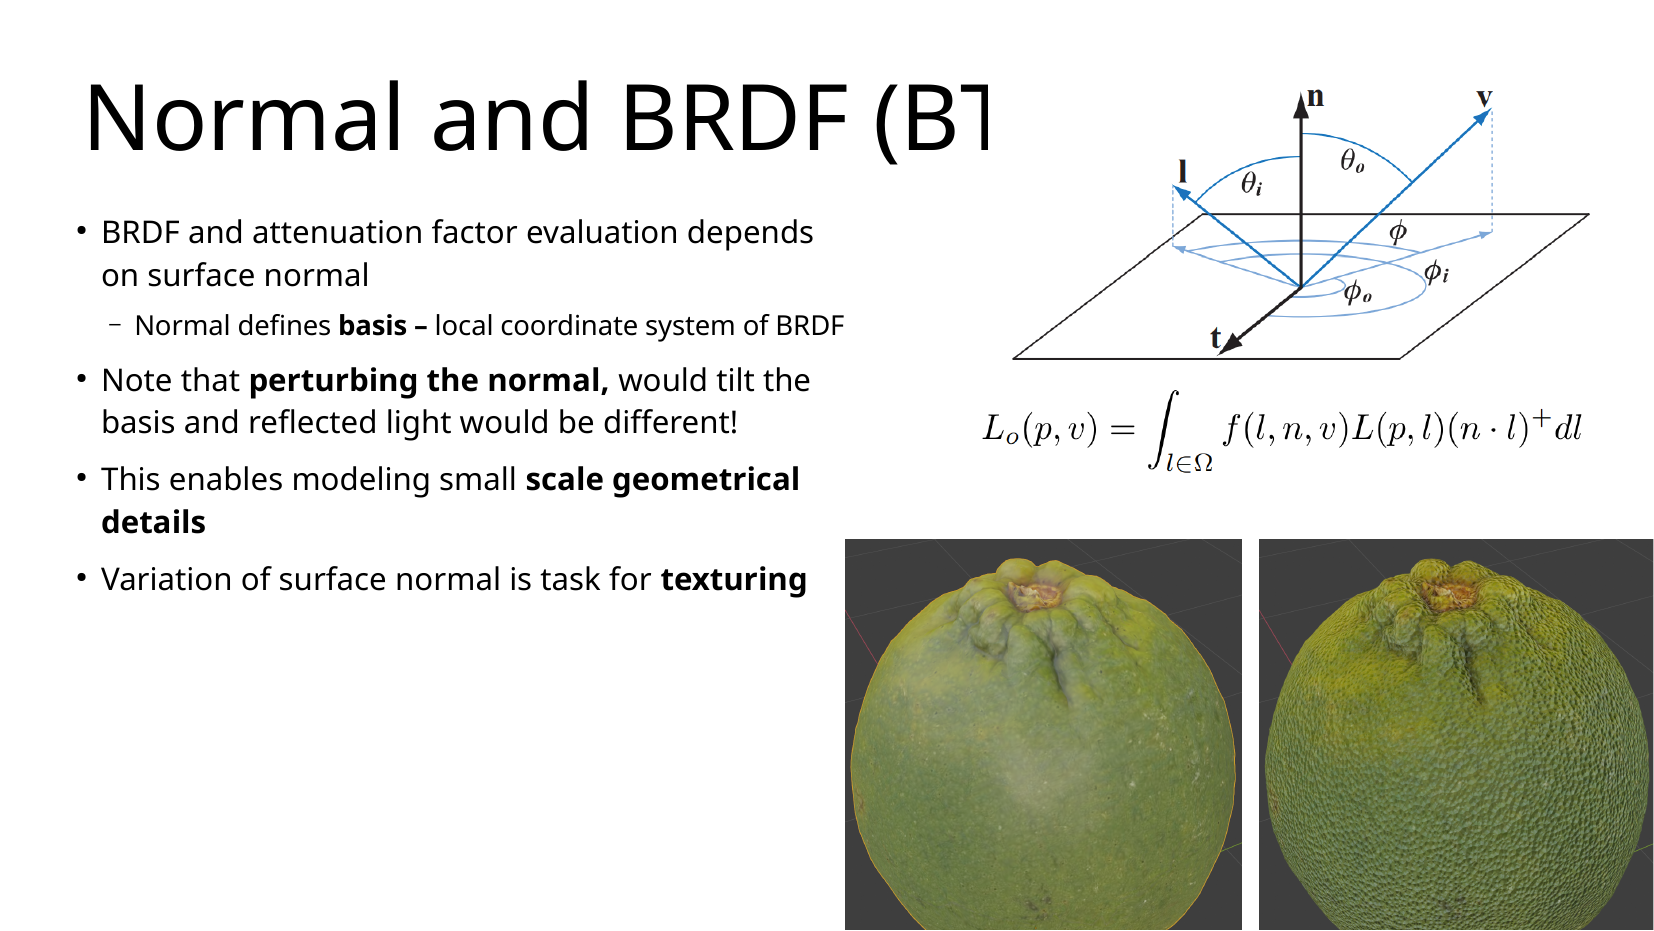

# Normal and BRDF (BTDF)
BRDF and attenuation factor evaluation depends on surface normal
Normal defines basis – local coordinate system of BRDF
Note that perturbing the normal, would tilt the basis and reflected light would be different!
This enables modeling small scale geometrical details
Variation of surface normal is task for texturing
119